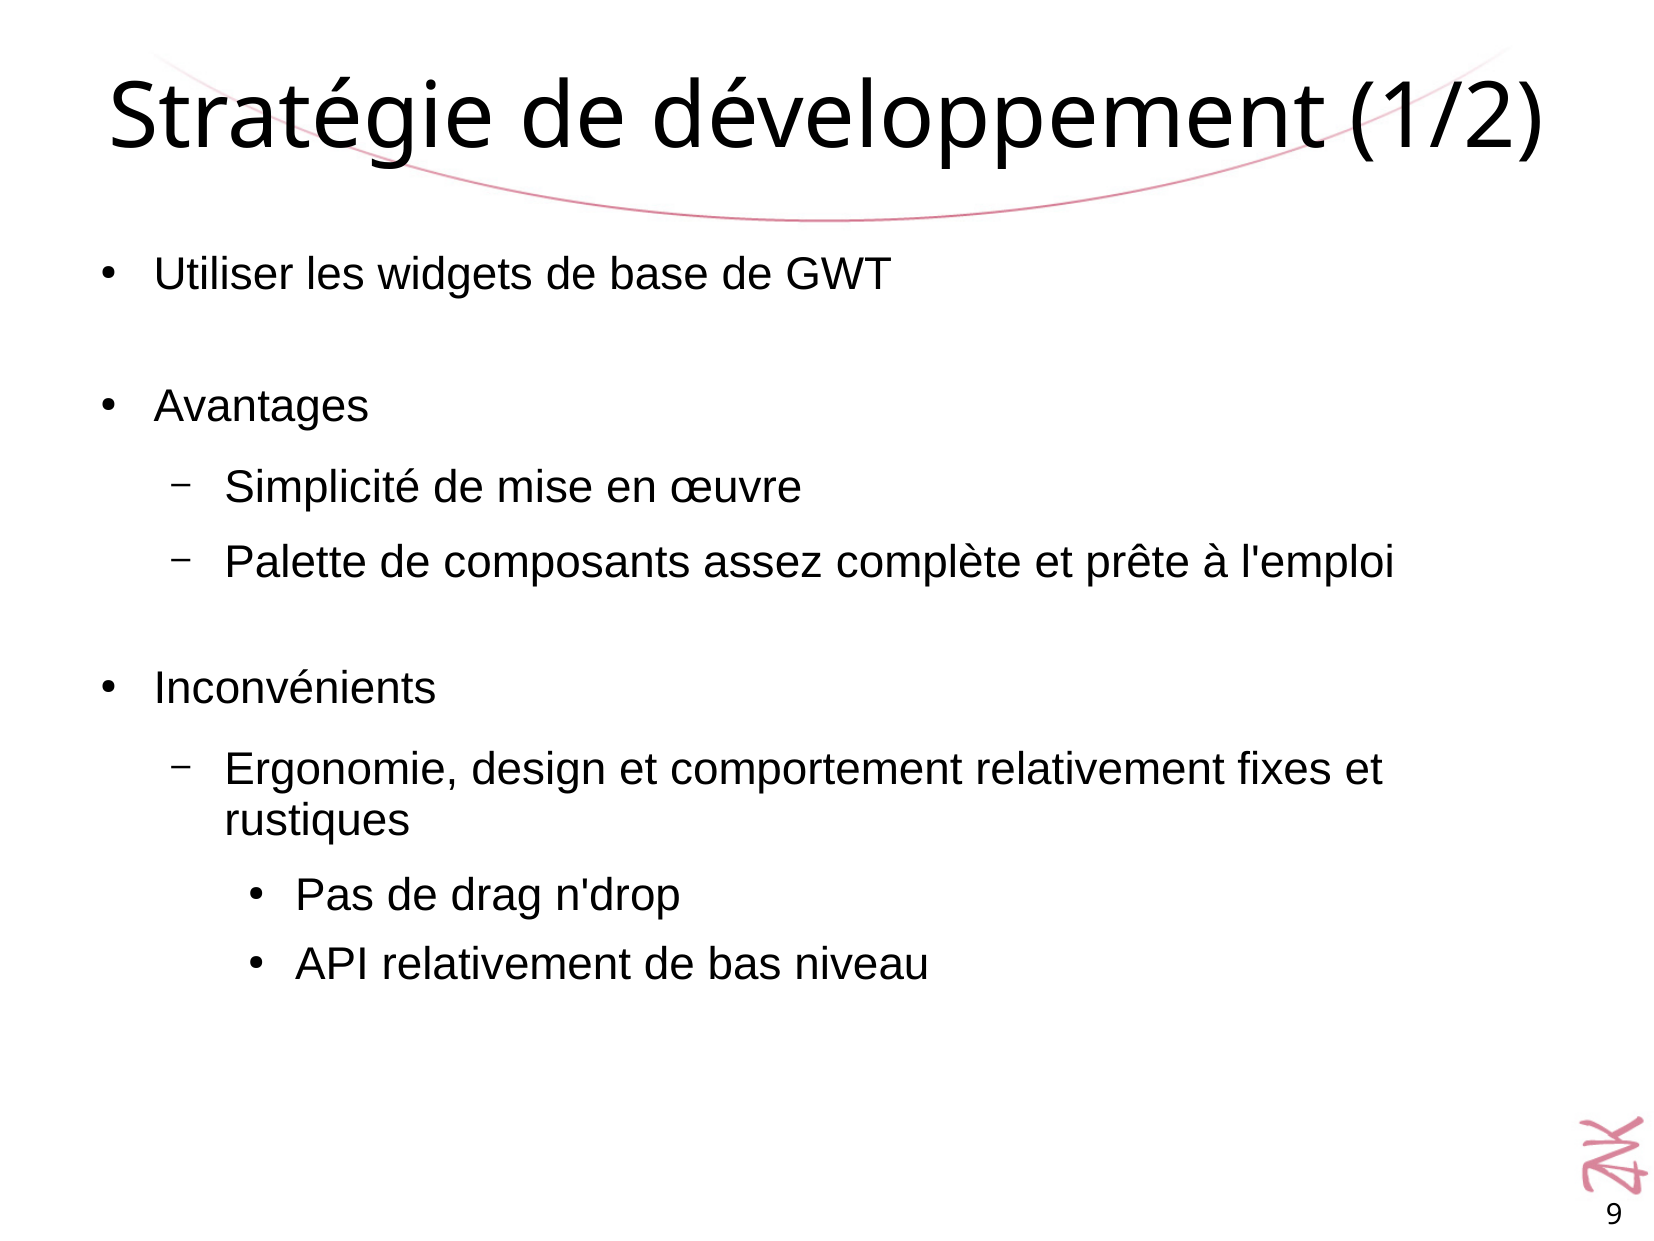

# Stratégie de développement (1/2)
Utiliser les widgets de base de GWT
Avantages
Simplicité de mise en œuvre
Palette de composants assez complète et prête à l'emploi
Inconvénients
Ergonomie, design et comportement relativement fixes et rustiques
Pas de drag n'drop
API relativement de bas niveau
9